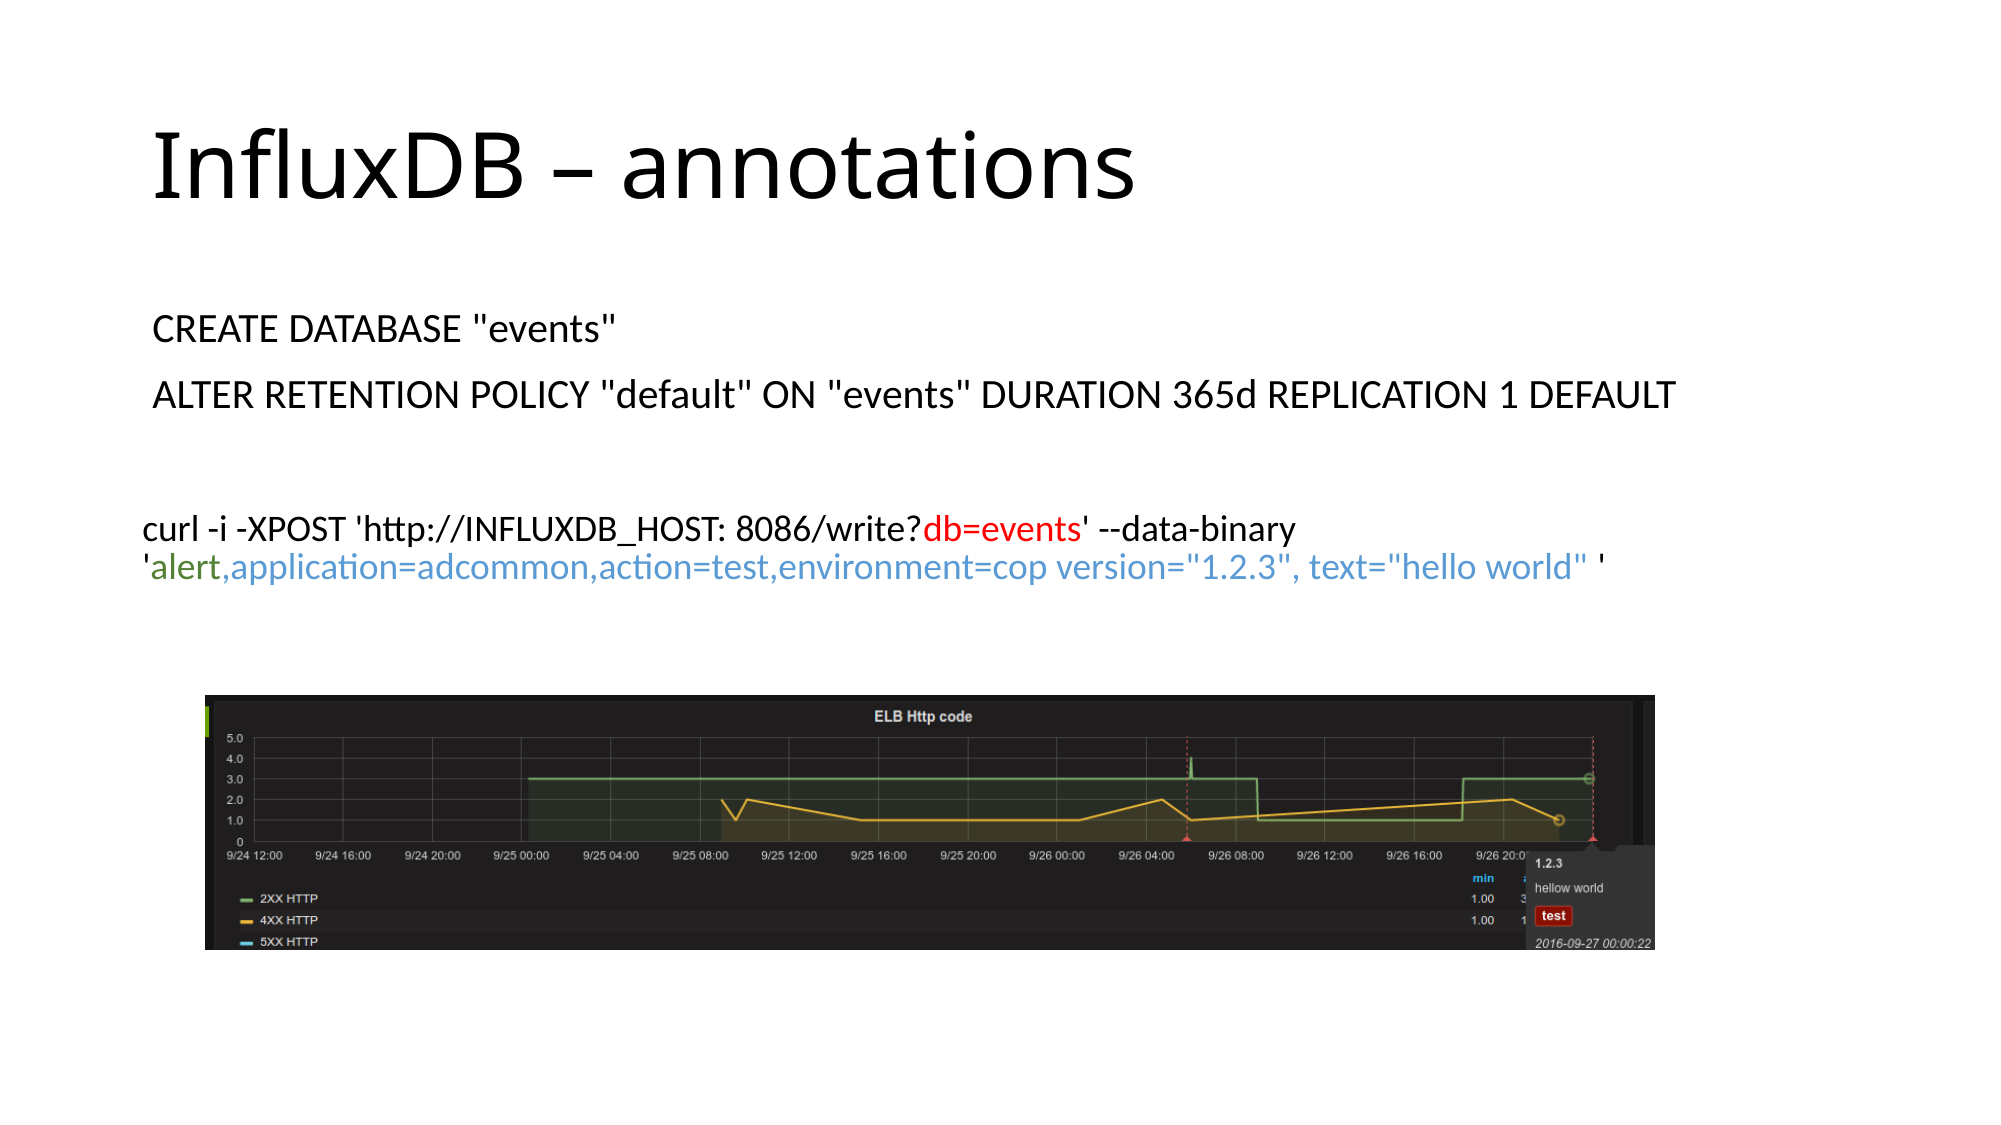

# InfluxDB – annotations
CREATE DATABASE "events"
ALTER RETENTION POLICY "default" ON "events" DURATION 365d REPLICATION 1 DEFAULT
curl -i -XPOST 'http://INFLUXDB_HOST: 8086/write?db=events' --data-binary 'alert,application=adcommon,action=test,environment=cop version="1.2.3", text="hello world" '